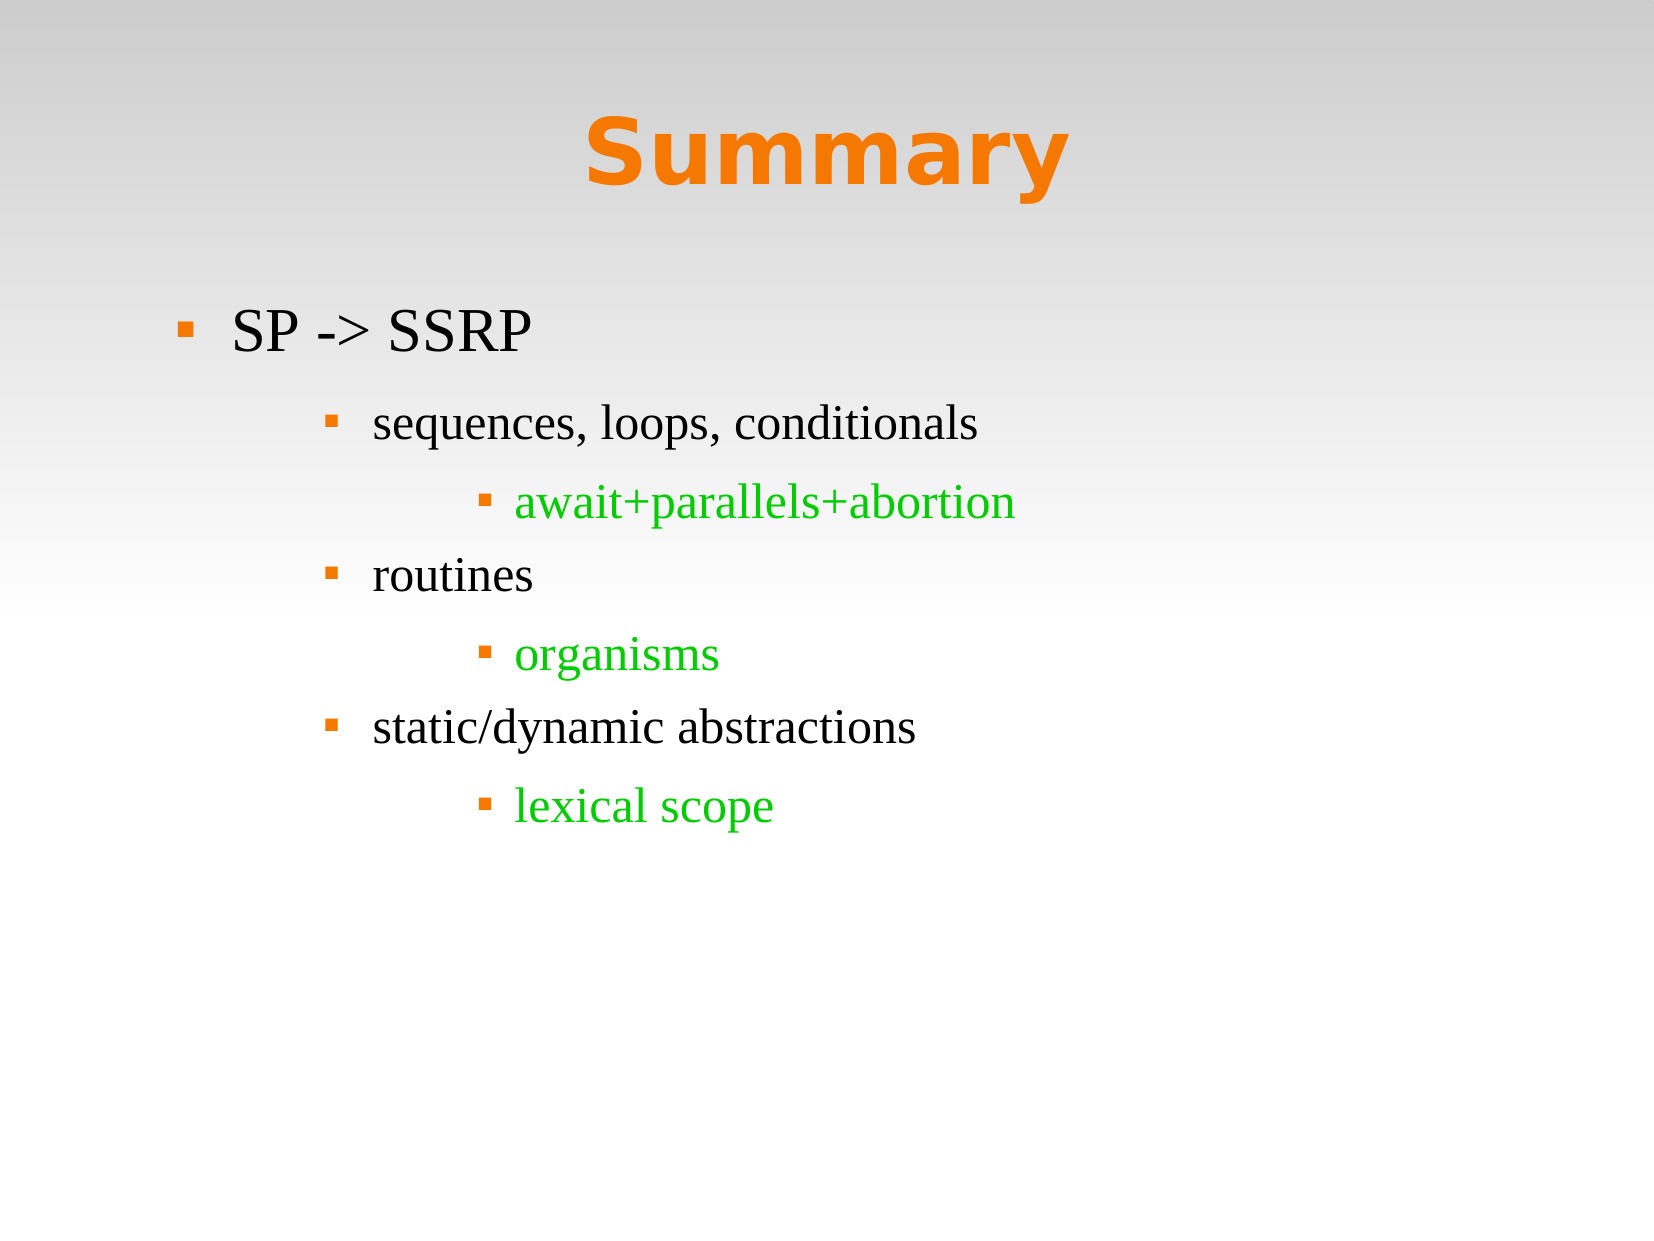

# Summary
SP -> SSRP
sequences, loops, conditionals
await+parallels+abortion
routines
organisms
static/dynamic abstractions
lexical scope